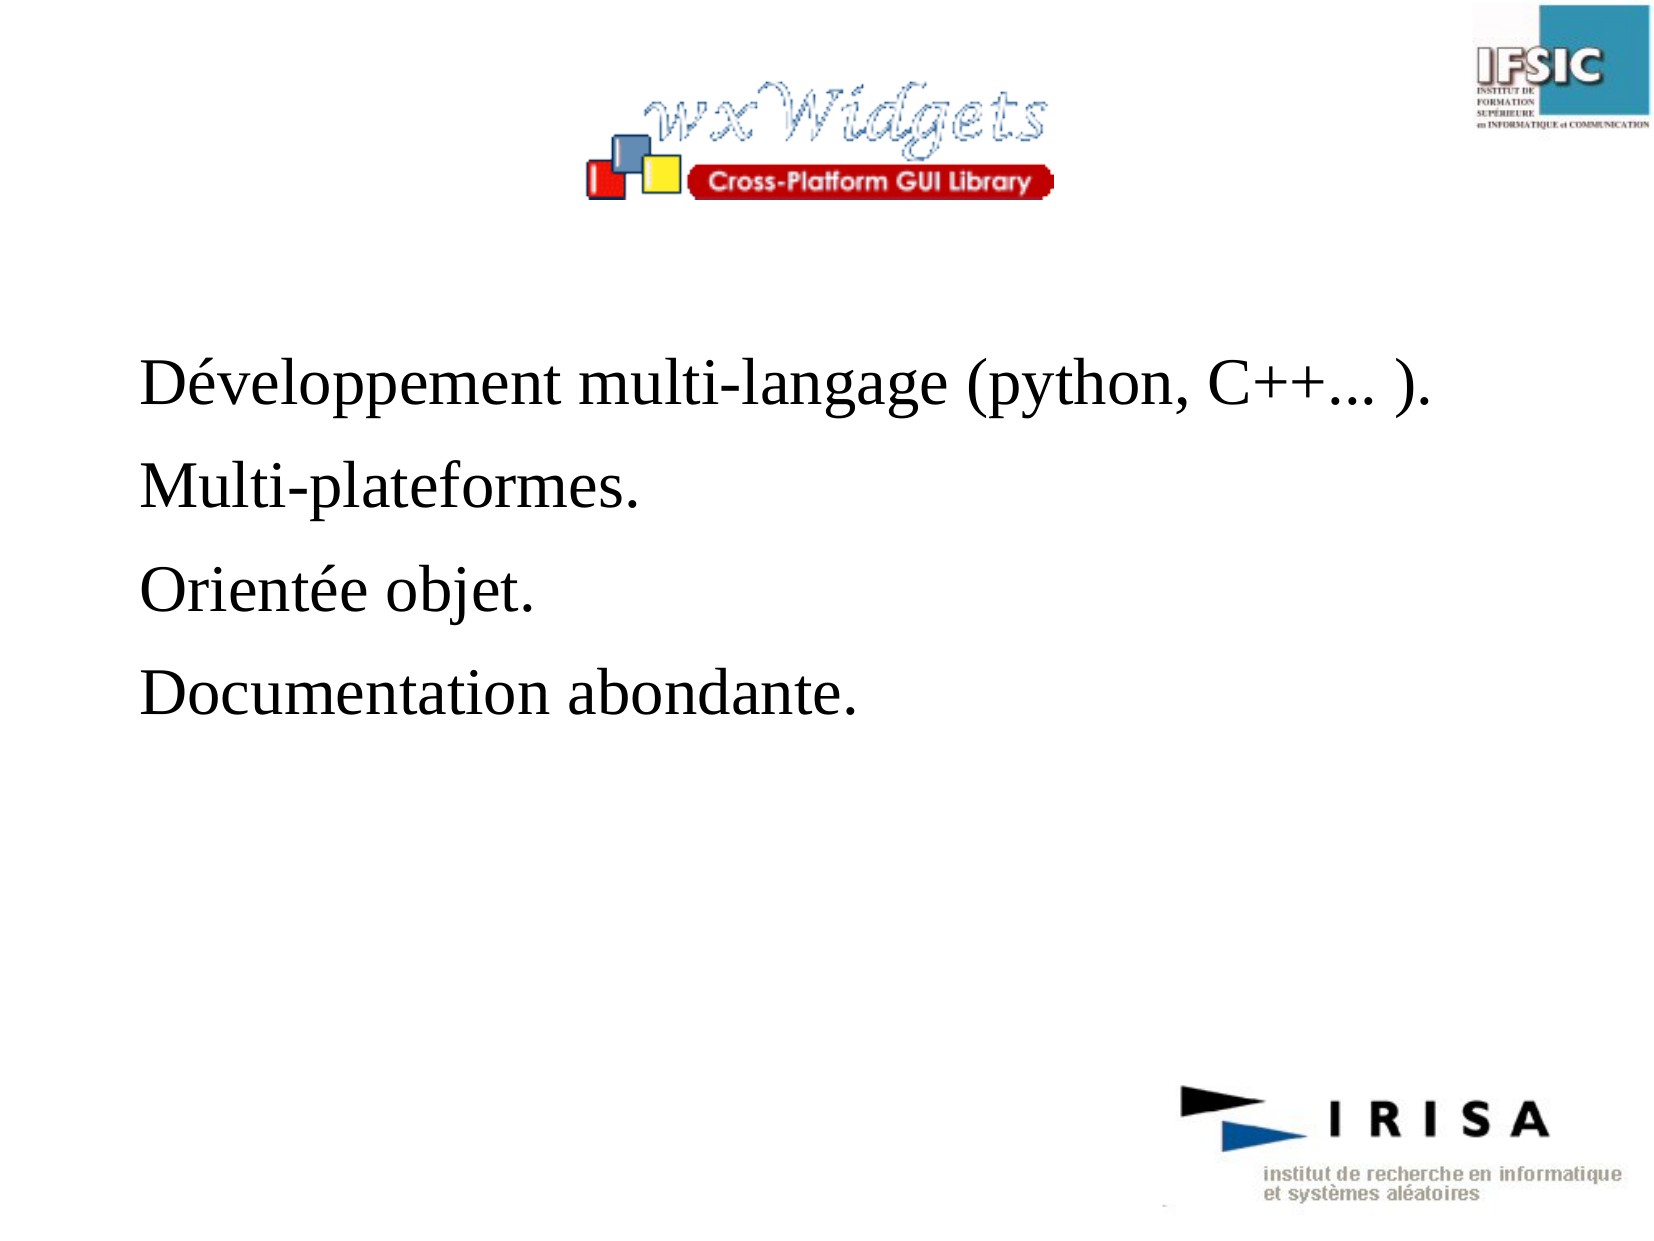

# Développement multi-langage (python, C++... ).
Multi-plateformes.
Orientée objet.
Documentation abondante.